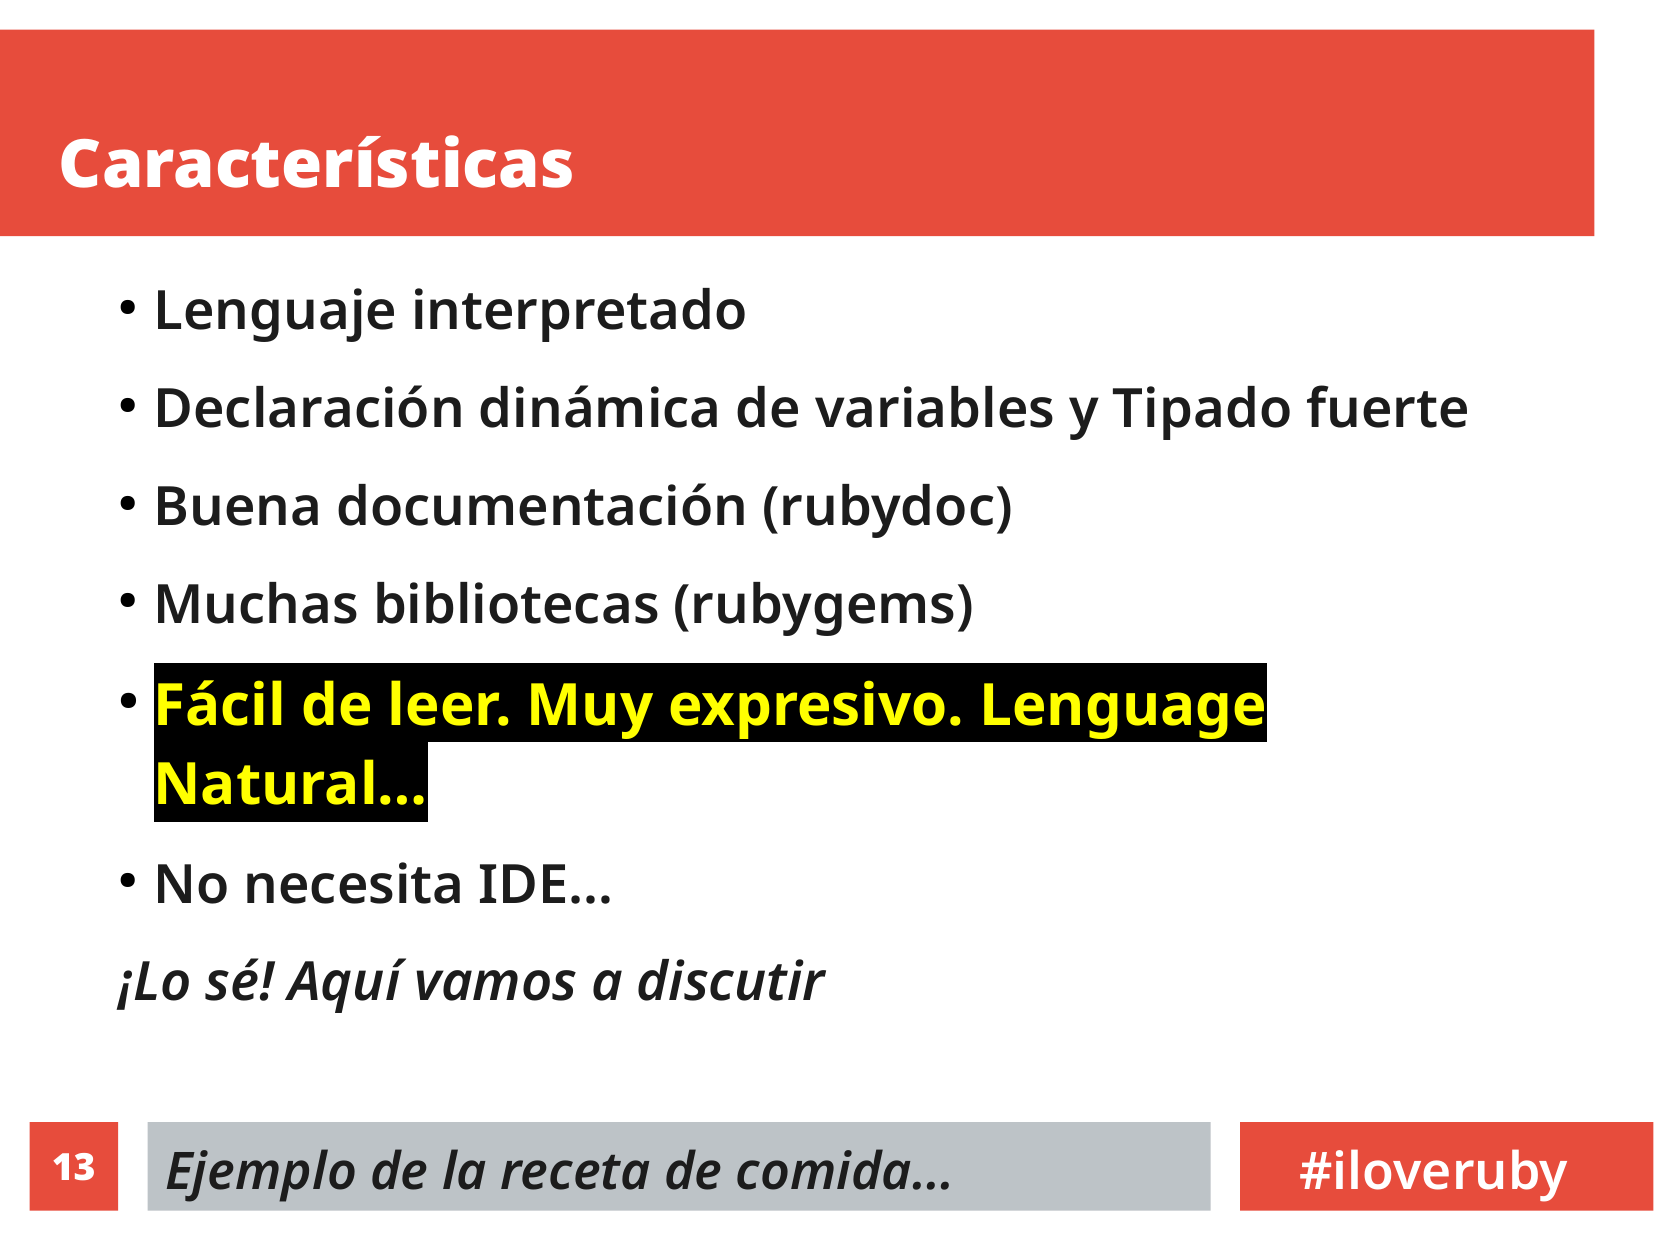

# Características
Lenguaje interpretado
Declaración dinámica de variables y Tipado fuerte
Buena documentación (rubydoc)
Muchas bibliotecas (rubygems)
Fácil de leer. Muy expresivo. Lenguage Natural…
No necesita IDE…
¡Lo sé! Aquí vamos a discutir
13
Ejemplo de la receta de comida...
#iloveruby